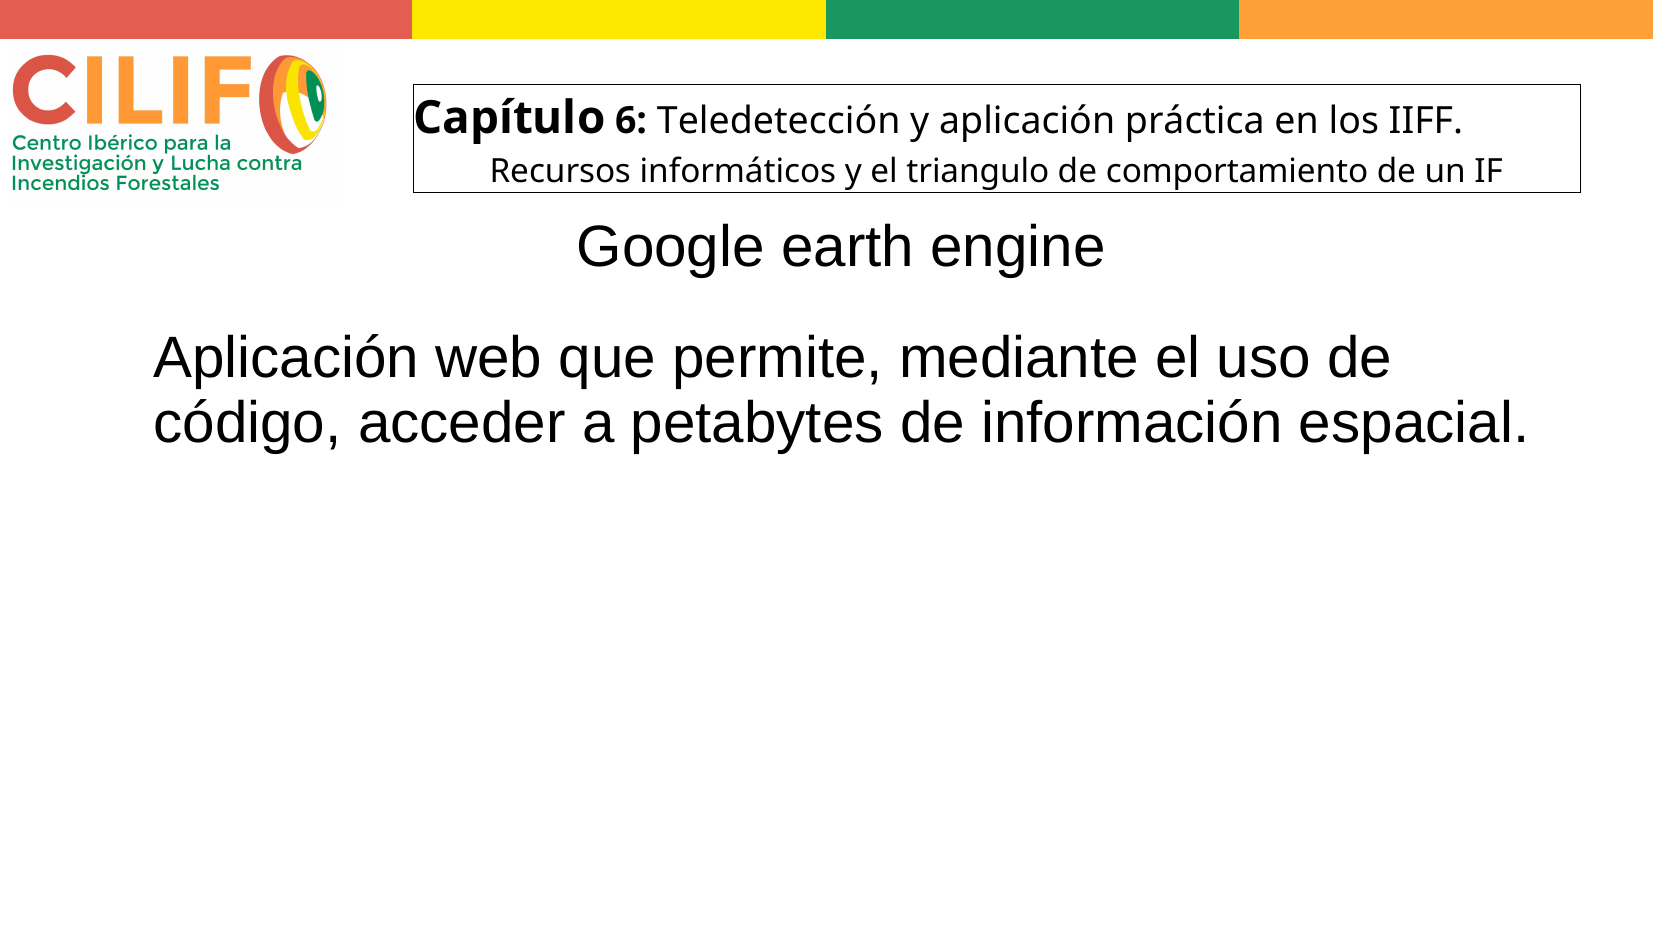

# Google earth engine
Aplicación web que permite, mediante el uso de código, acceder a petabytes de información espacial.